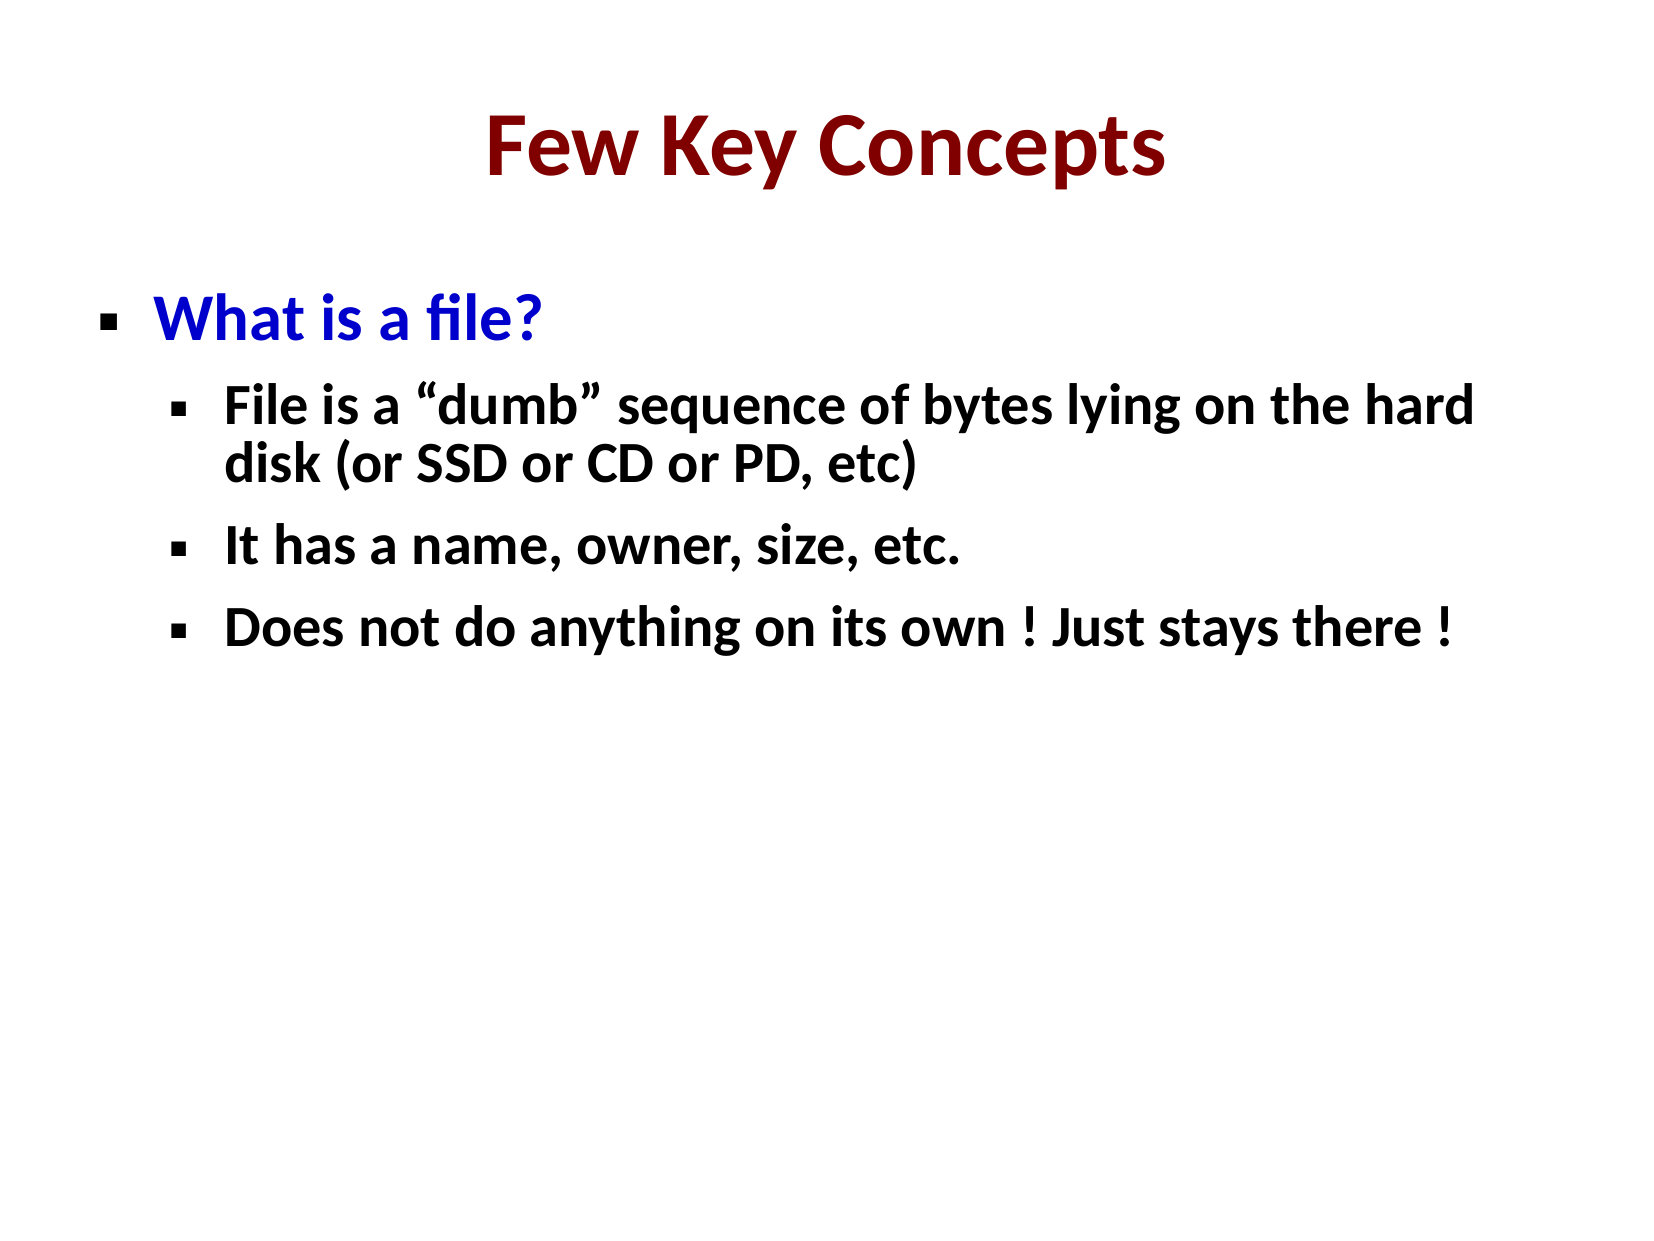

# Few Key Concepts
What is a file?
File is a “dumb” sequence of bytes lying on the hard disk (or SSD or CD or PD, etc)
It has a name, owner, size, etc.
Does not do anything on its own ! Just stays there !